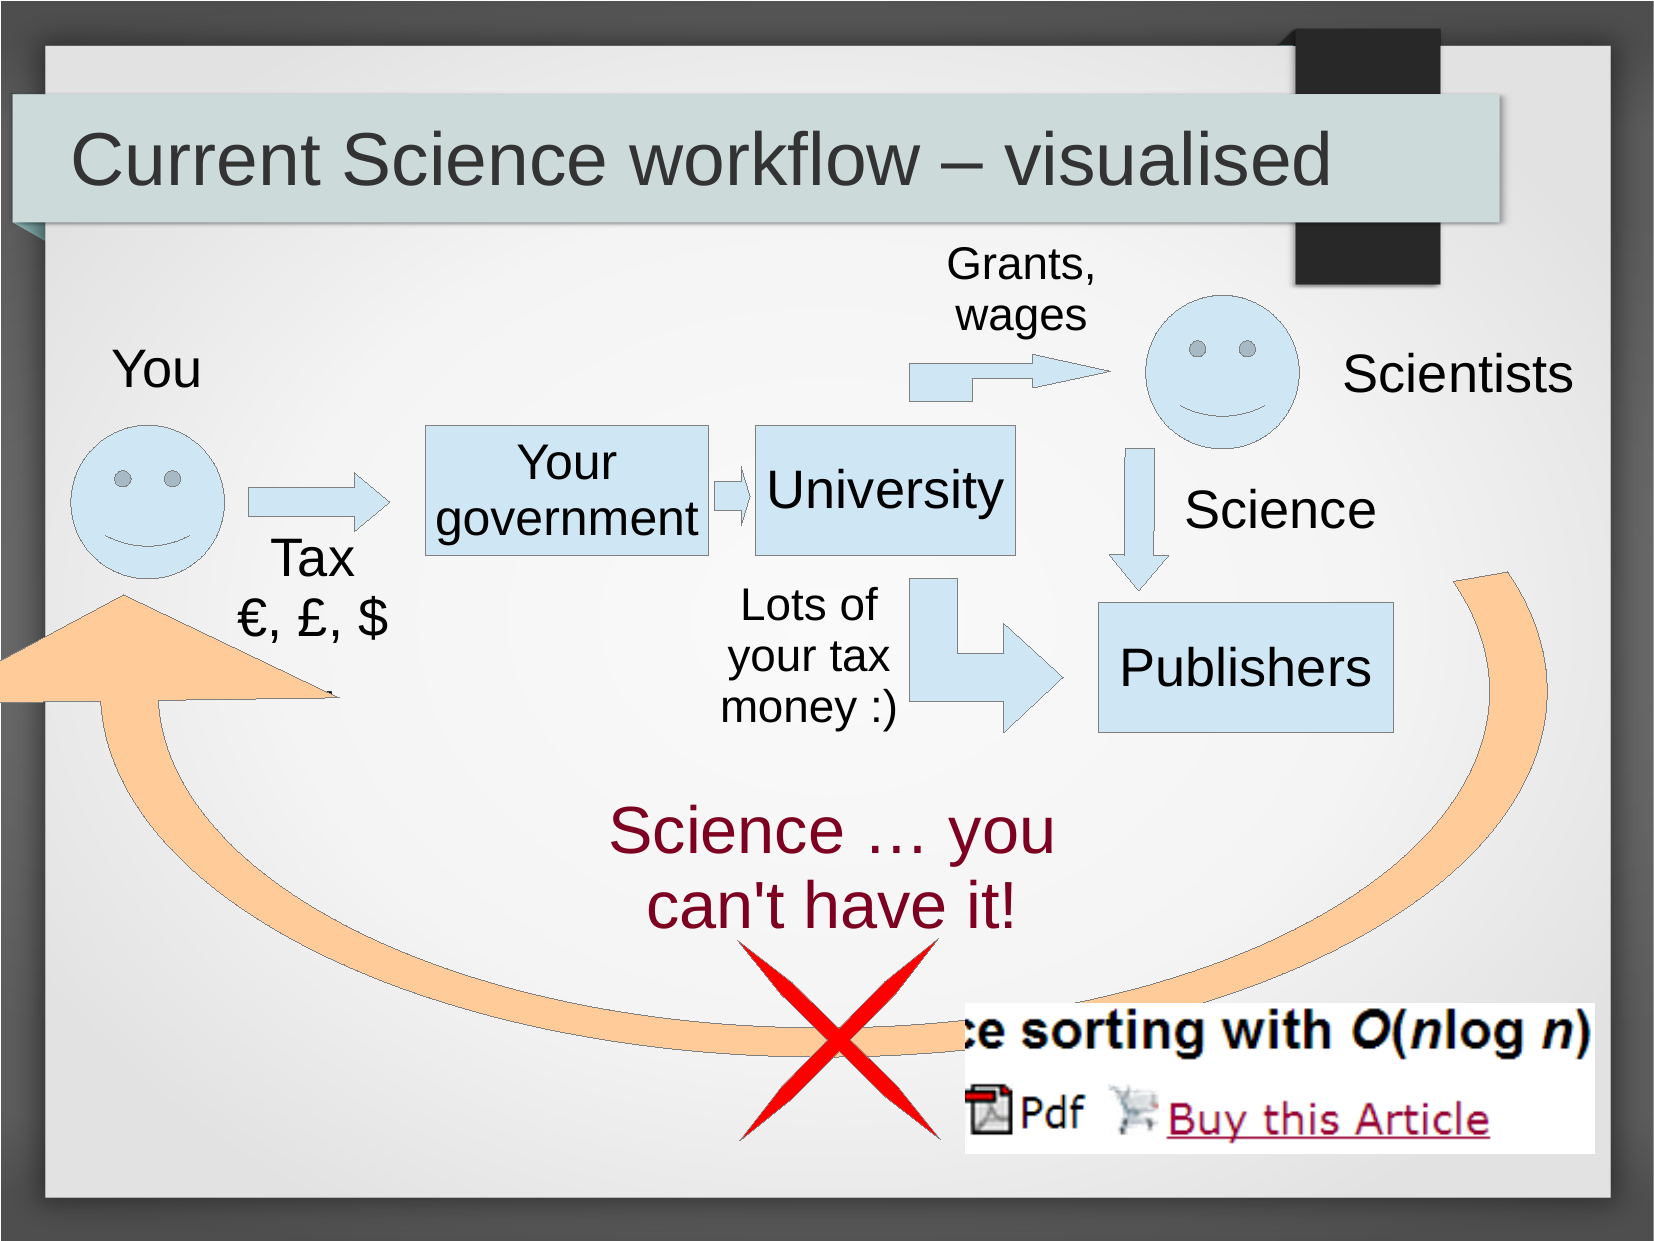

# Current Science workflow – visualised
Grants, wages
You
Scientists
Your
government
University
Science
Tax
€, £, $ …
Lots of your tax money :)
Publishers
Science … you can't have it!